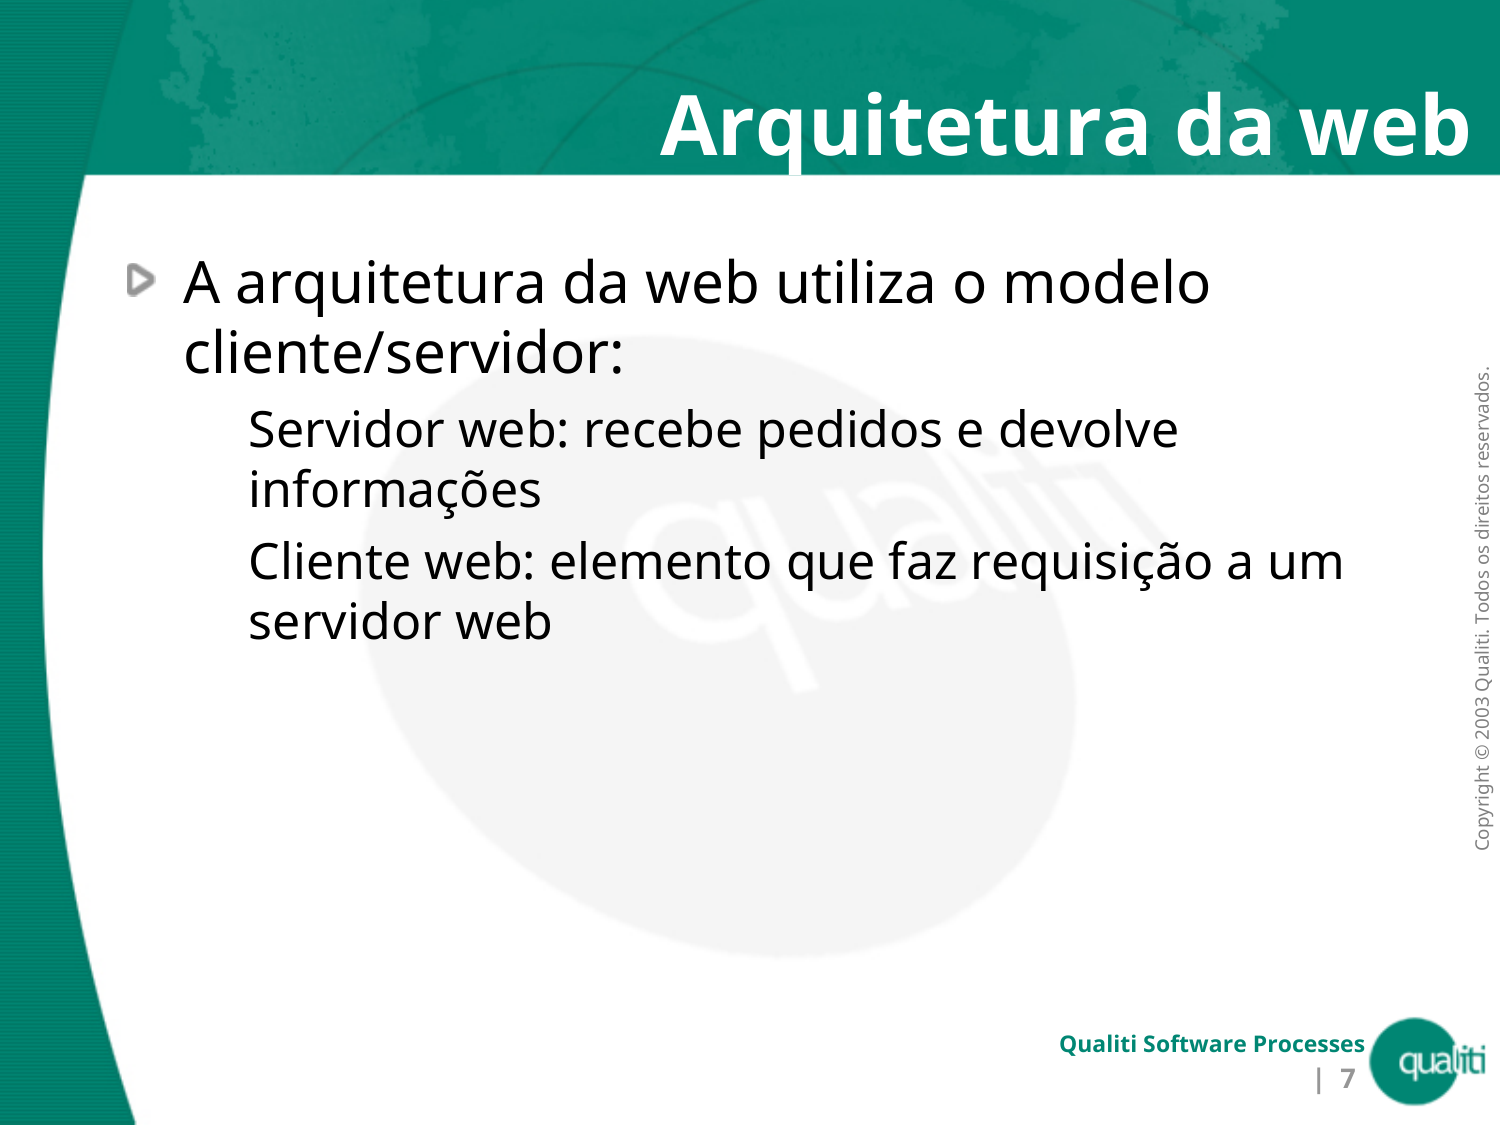

# Arquitetura da web
A arquitetura da web utiliza o modelo cliente/servidor:
Servidor web: recebe pedidos e devolve informações
Cliente web: elemento que faz requisição a um servidor web